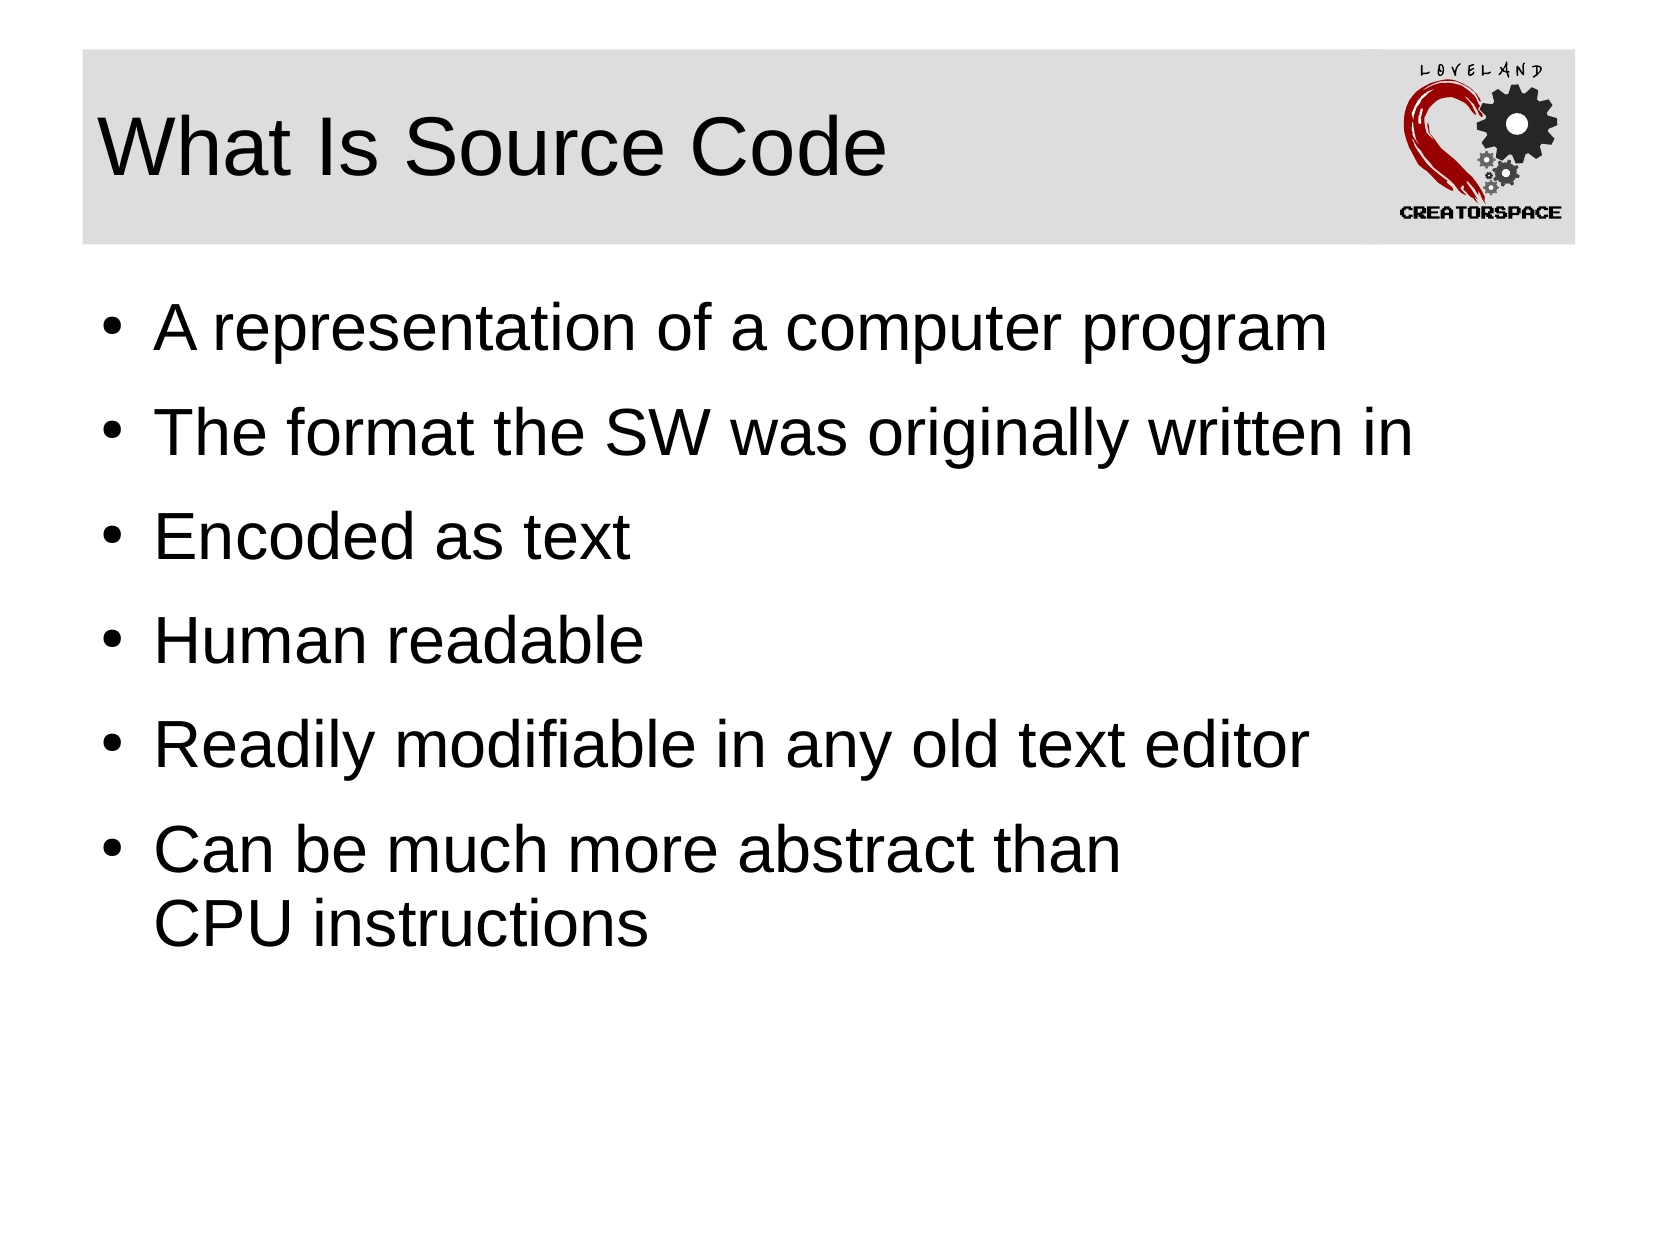

# What Is Source Code
A representation of a computer program
The format the SW was originally written in
Encoded as text
Human readable
Readily modifiable in any old text editor
Can be much more abstract than
CPU instructions